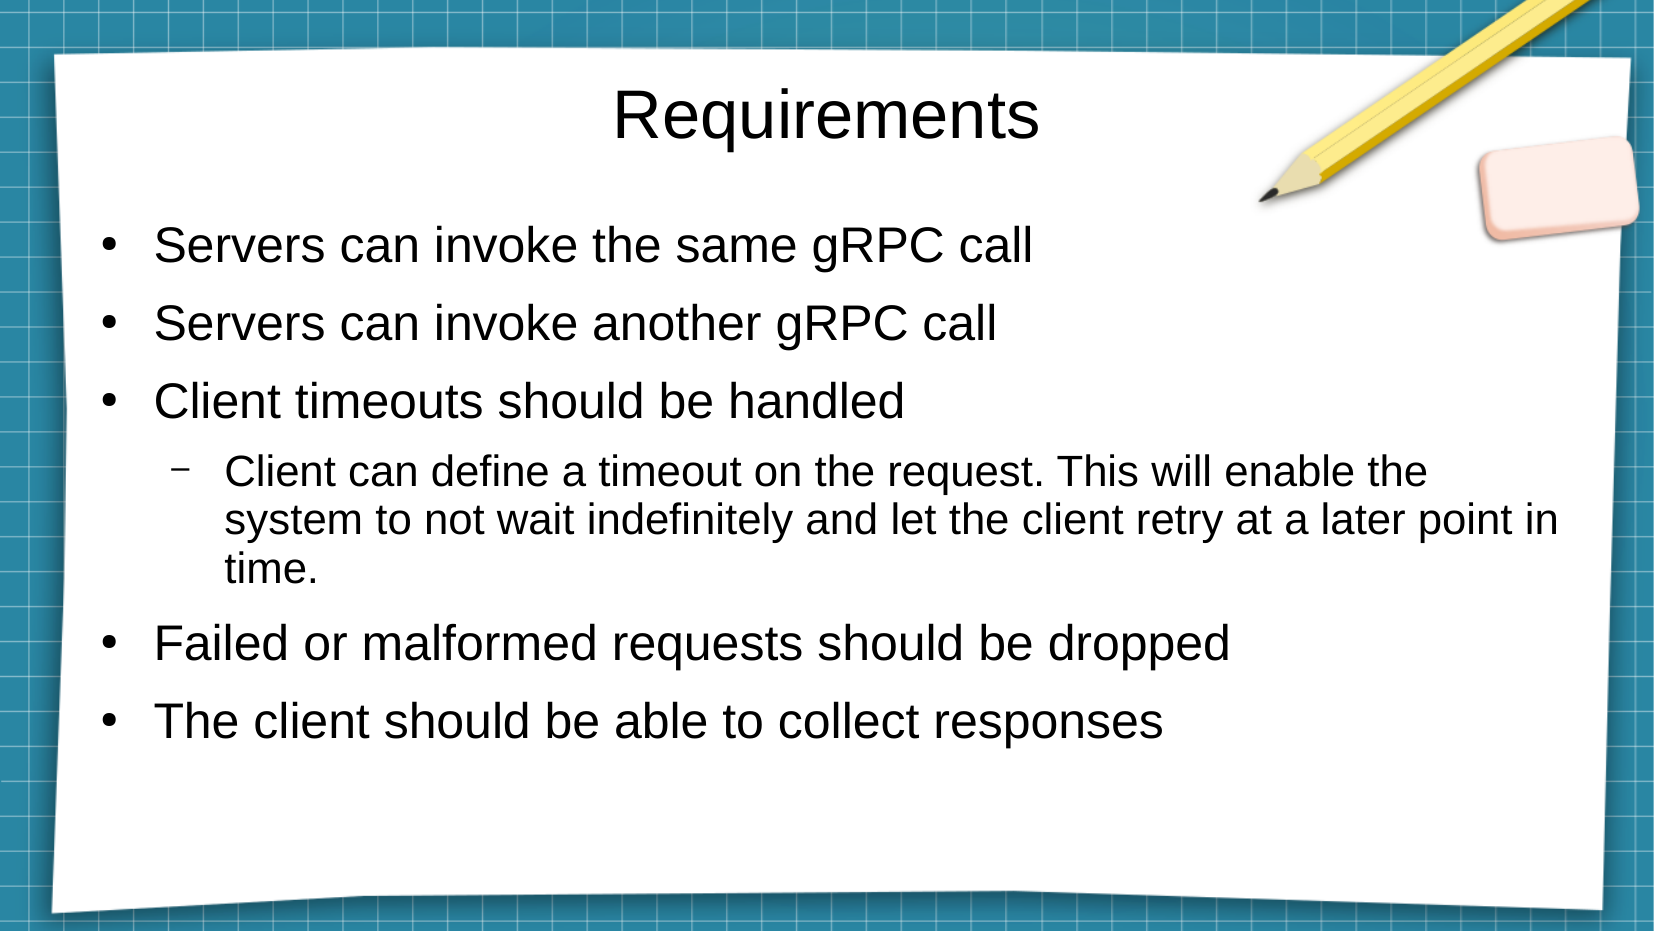

# Requirements
Servers can invoke the same gRPC call
Servers can invoke another gRPC call
Client timeouts should be handled
Client can define a timeout on the request. This will enable the system to not wait indefinitely and let the client retry at a later point in time.
Failed or malformed requests should be dropped
The client should be able to collect responses